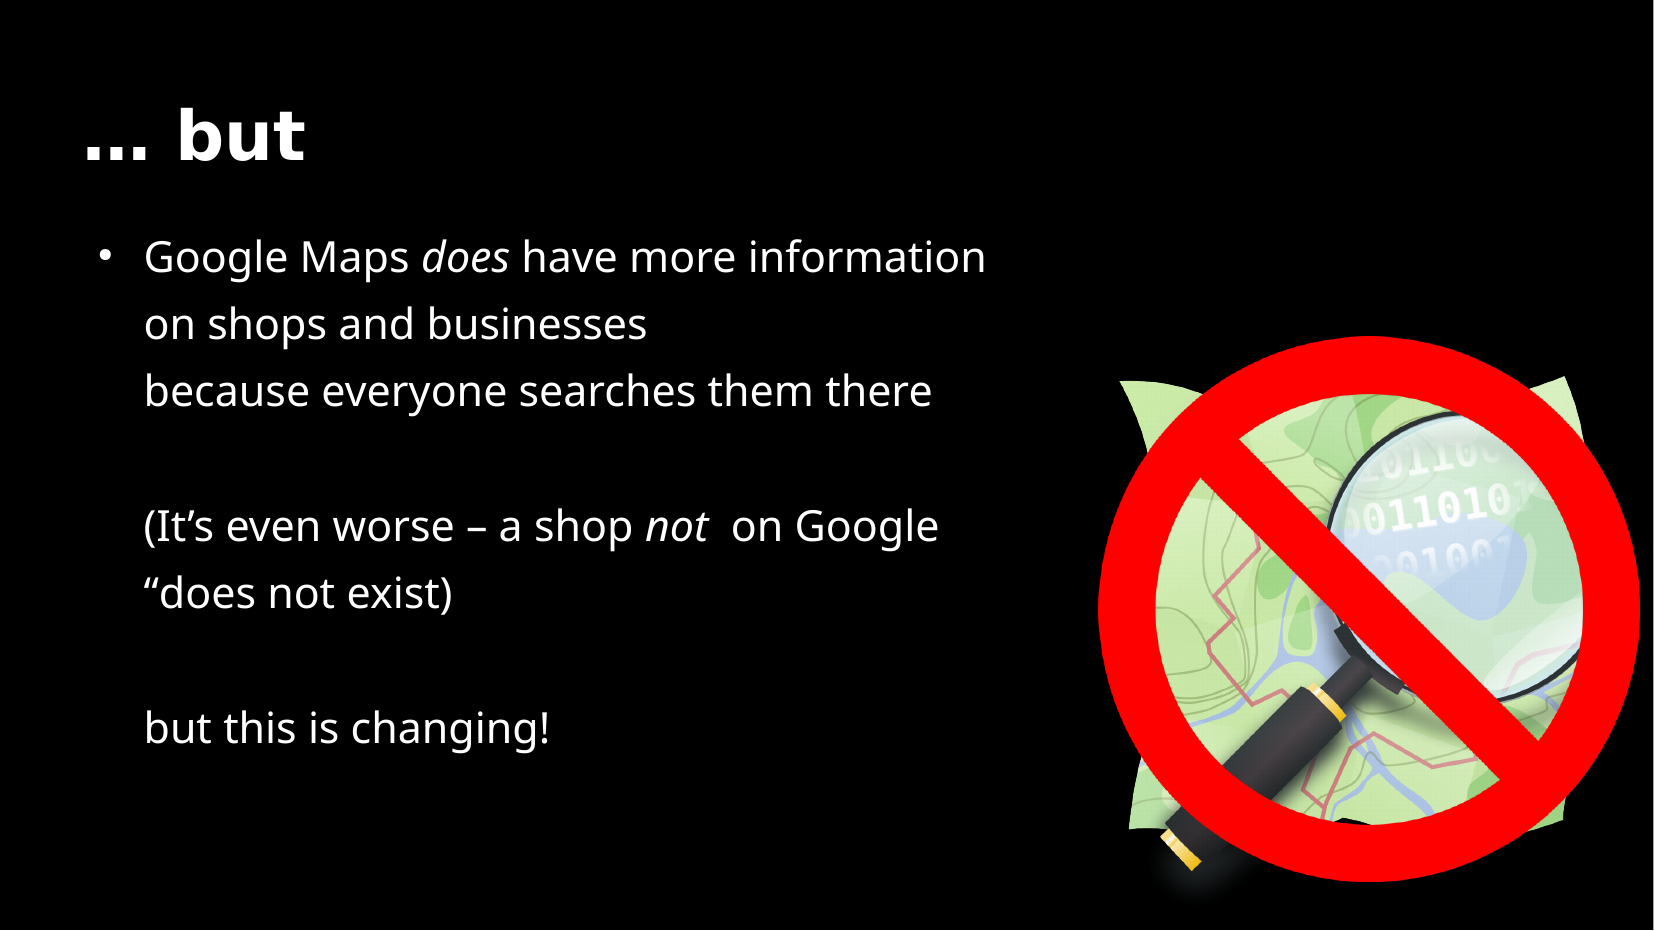

… but
# Google Maps does have more information
on shops and businesses
because everyone searches them there
(It’s even worse – a shop not on Google
“does not exist)
but this is changing!